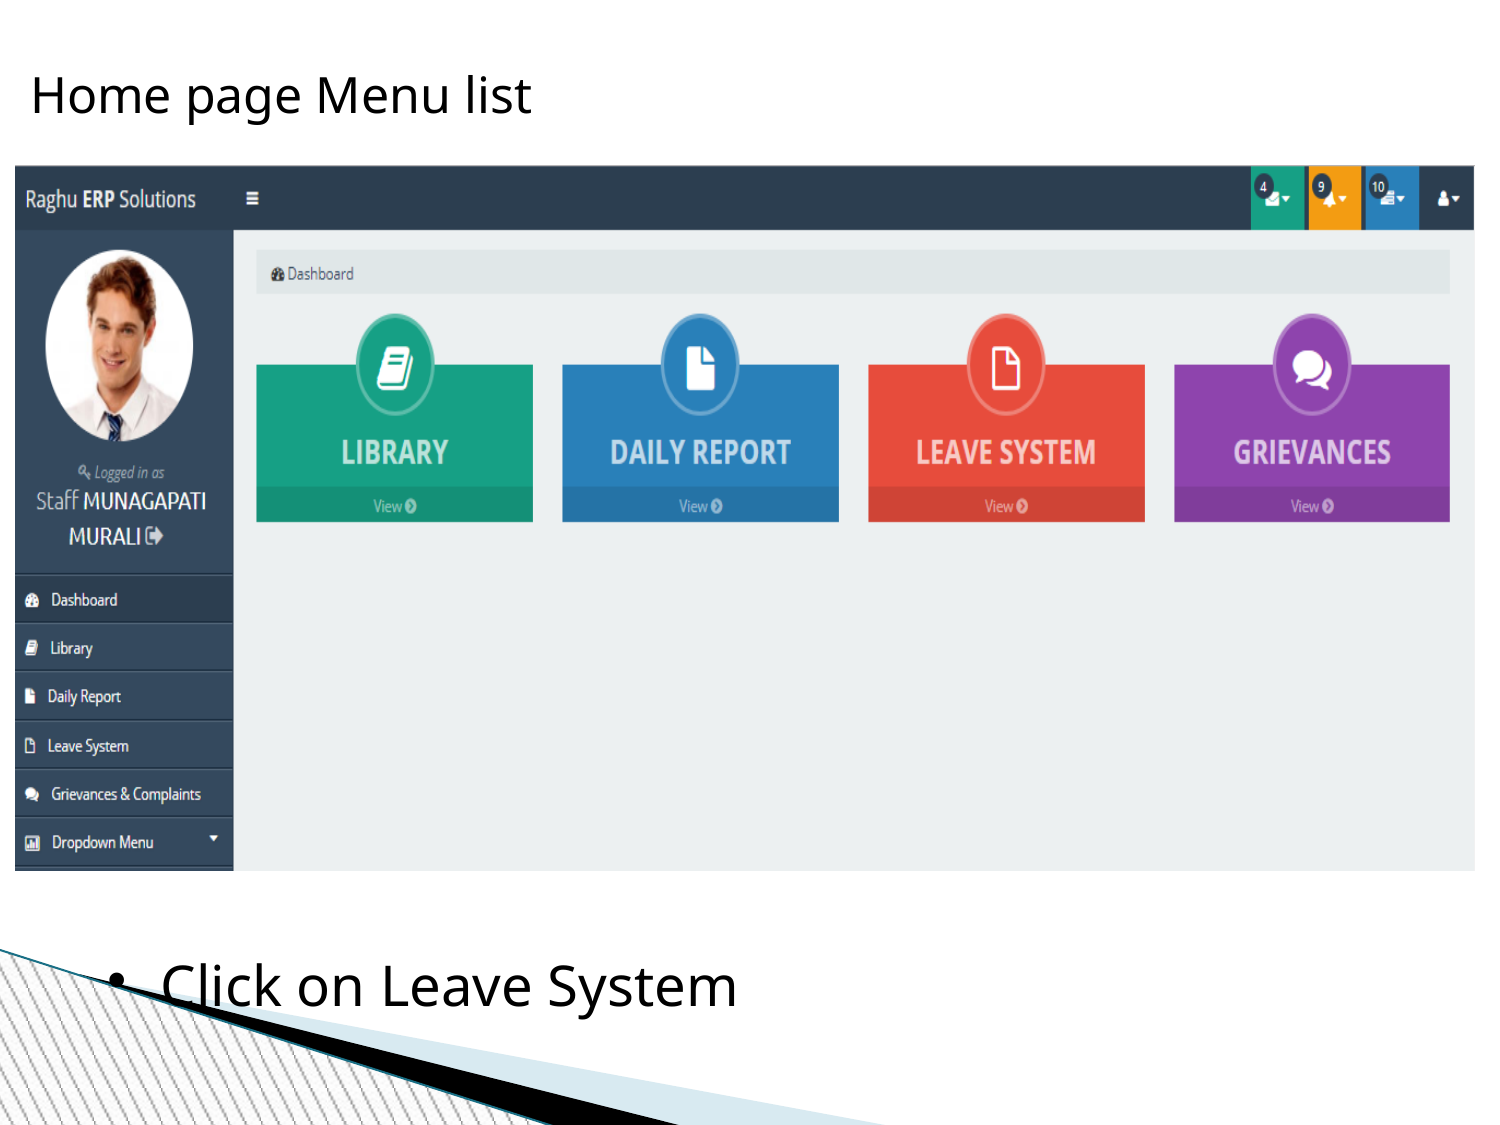

# Home page Menu list
Click on Leave System